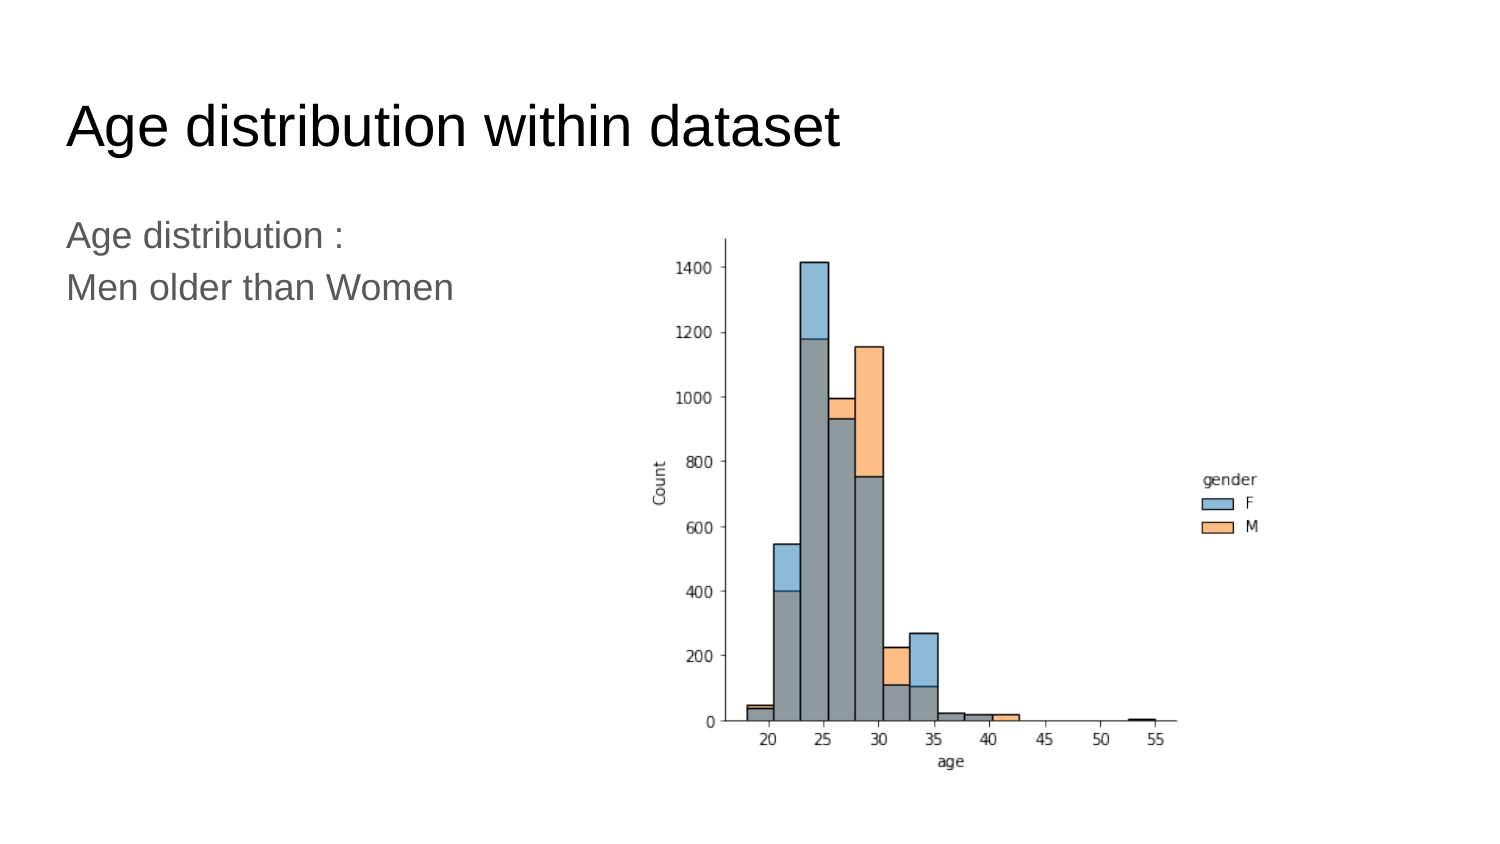

# Age distribution within dataset
Age distribution :
Men older than Women